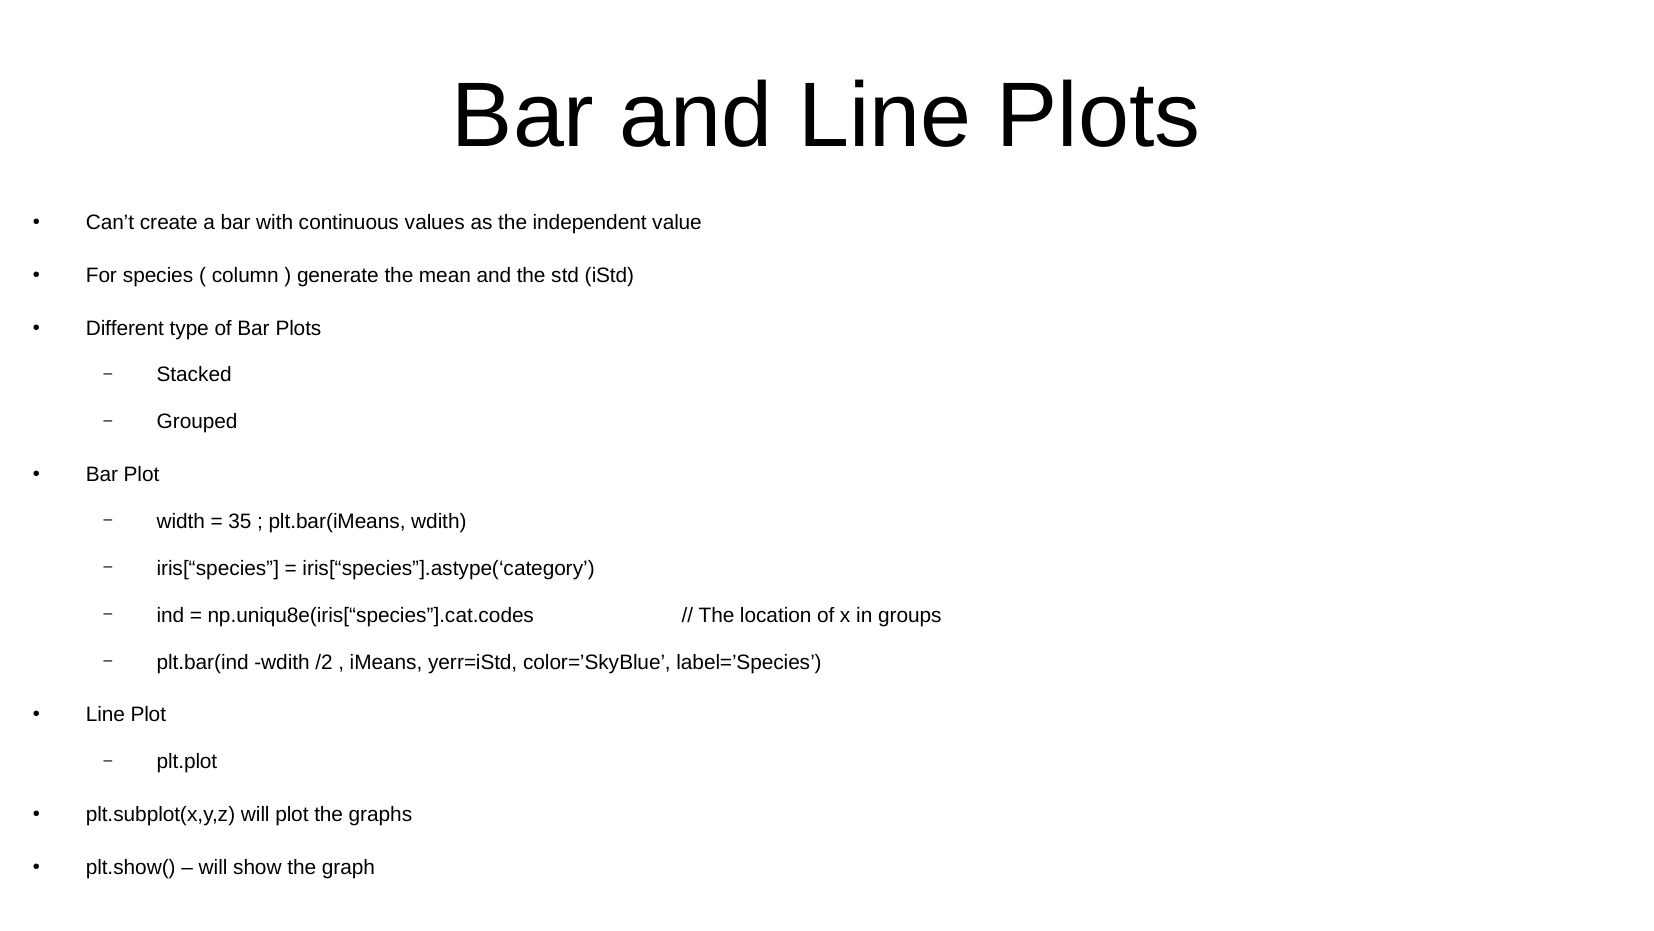

# Bar and Line Plots
Can’t create a bar with continuous values as the independent value
For species ( column ) generate the mean and the std (iStd)
Different type of Bar Plots
Stacked
Grouped
Bar Plot
width = 35 ; plt.bar(iMeans, wdith)
iris[“species”] = iris[“species”].astype(‘category’)
ind = np.uniqu8e(iris[“species”].cat.codes		// The location of x in groups
plt.bar(ind -wdith /2 , iMeans, yerr=iStd, color=’SkyBlue’, label=’Species’)
Line Plot
plt.plot
plt.subplot(x,y,z) will plot the graphs
plt.show() – will show the graph